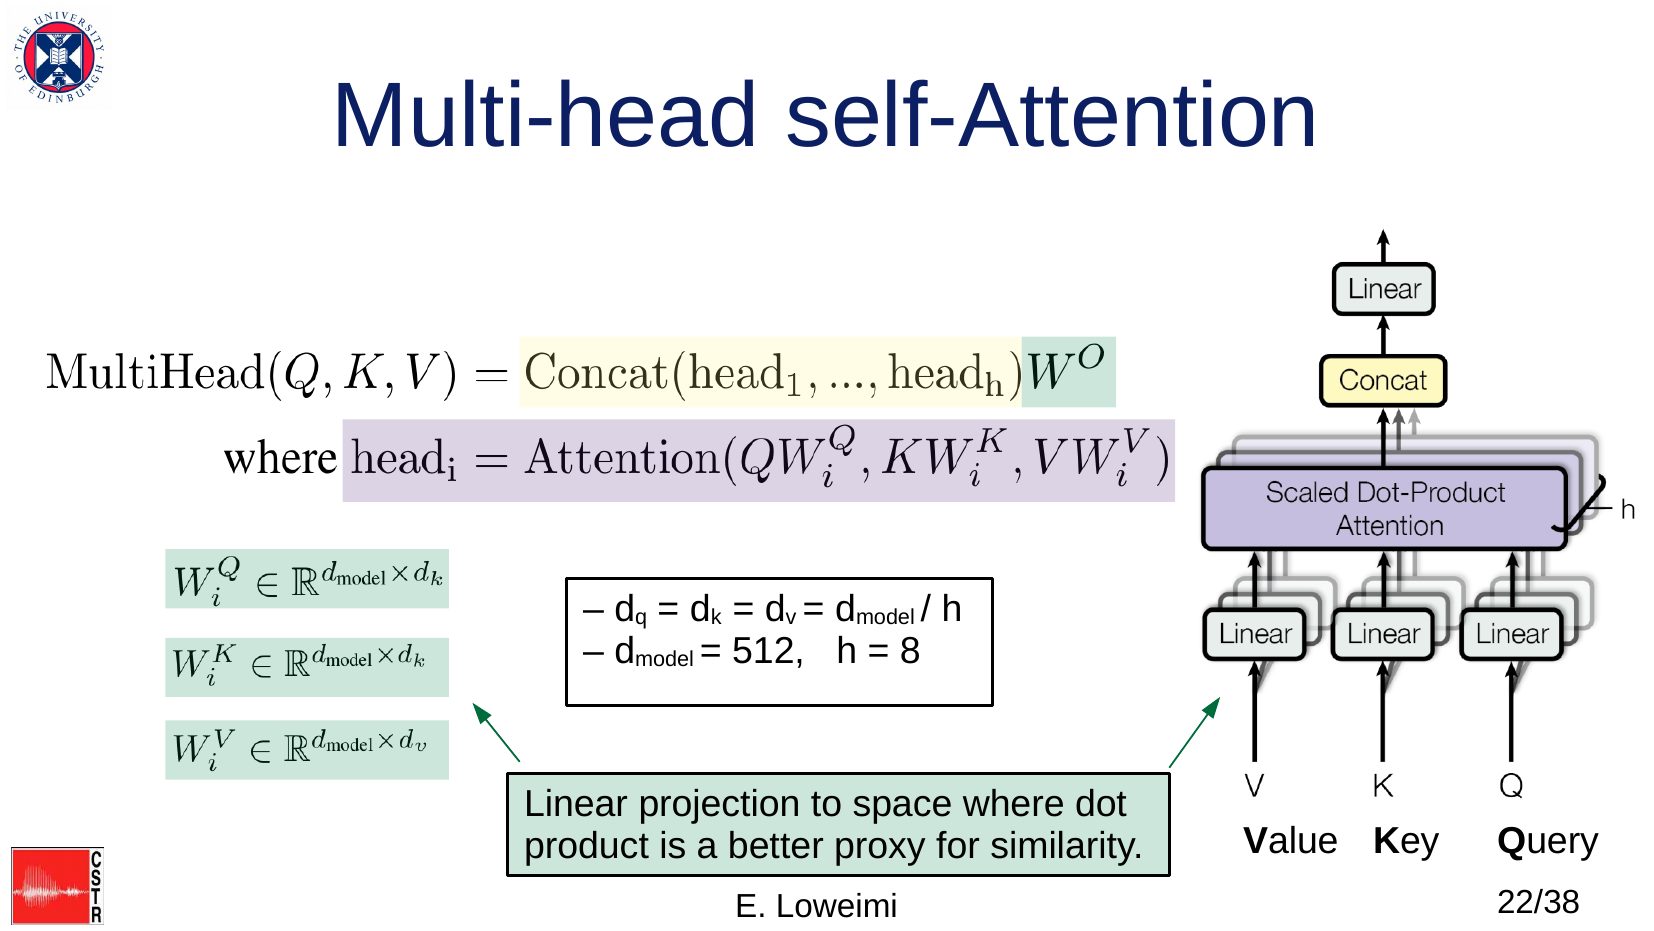

# Multi-head self-Attention
– dq = dk = dv = dmodel / h
– dmodel = 512, h = 8
Linear projection to space where dot product is a better proxy for similarity.
Value
Key
Query
22/38
E. Loweimi